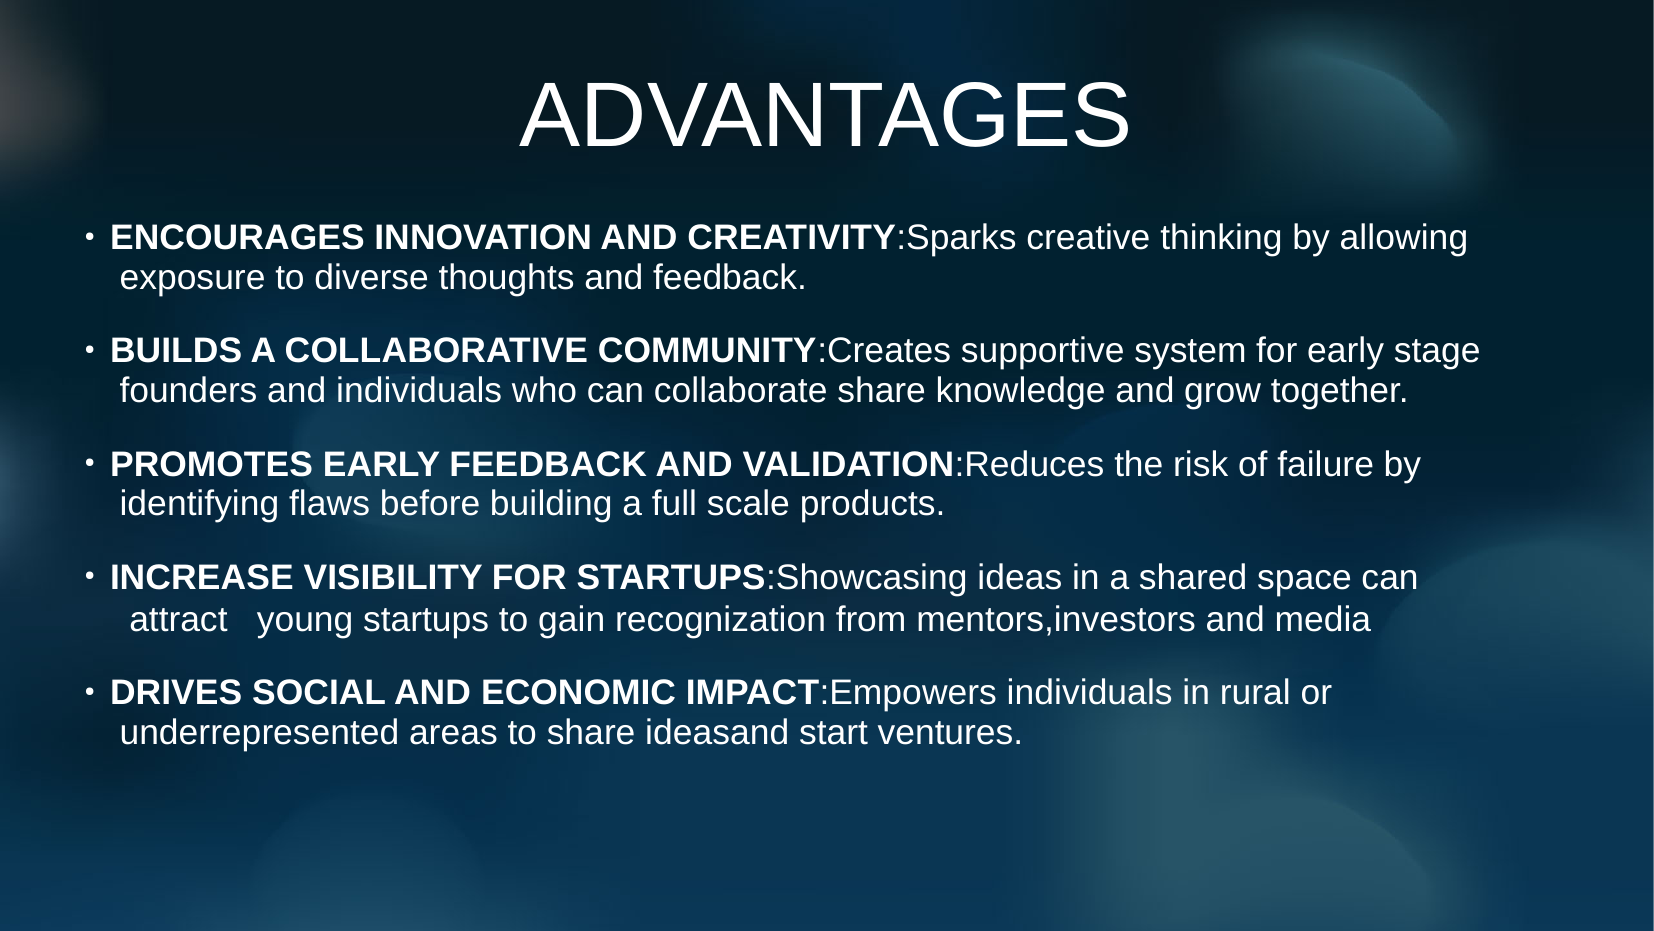

# ADVANTAGES
 ENCOURAGES INNOVATION AND CREATIVITY:Sparks creative thinking by allowing exposure to diverse thoughts and feedback.
 BUILDS A COLLABORATIVE COMMUNITY:Creates supportive system for early stage founders and individuals who can collaborate share knowledge and grow together.
 PROMOTES EARLY FEEDBACK AND VALIDATION:Reduces the risk of failure by identifying flaws before building a full scale products.
 INCREASE VISIBILITY FOR STARTUPS:Showcasing ideas in a shared space can
 attract young startups to gain recognization from mentors,investors and media
 DRIVES SOCIAL AND ECONOMIC IMPACT:Empowers individuals in rural or underrepresented areas to share ideasand start ventures.